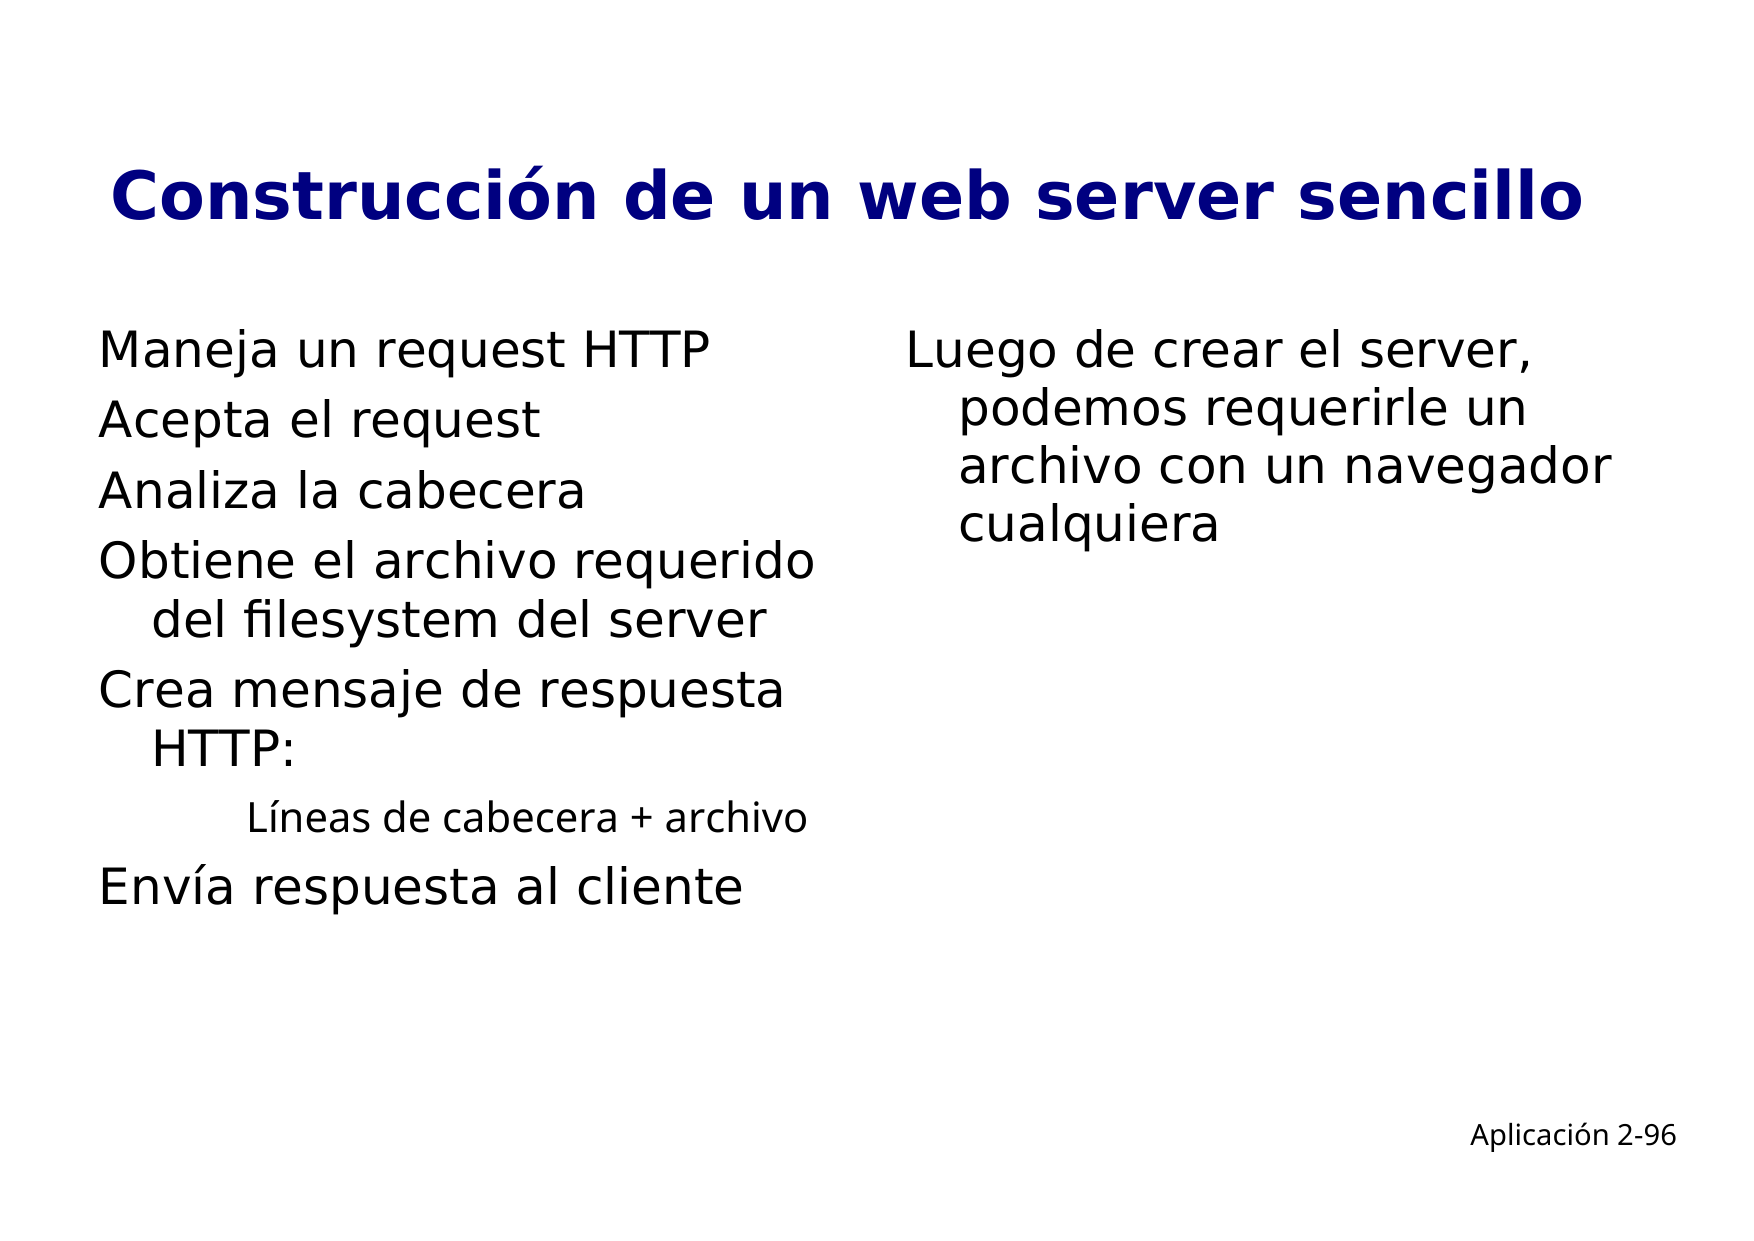

# Construcción de un web server sencillo
Maneja un request HTTP
Acepta el request
Analiza la cabecera
Obtiene el archivo requerido del filesystem del server
Crea mensaje de respuesta HTTP:
Líneas de cabecera + archivo
Envía respuesta al cliente
Luego de crear el server, podemos requerirle un archivo con un navegador cualquiera